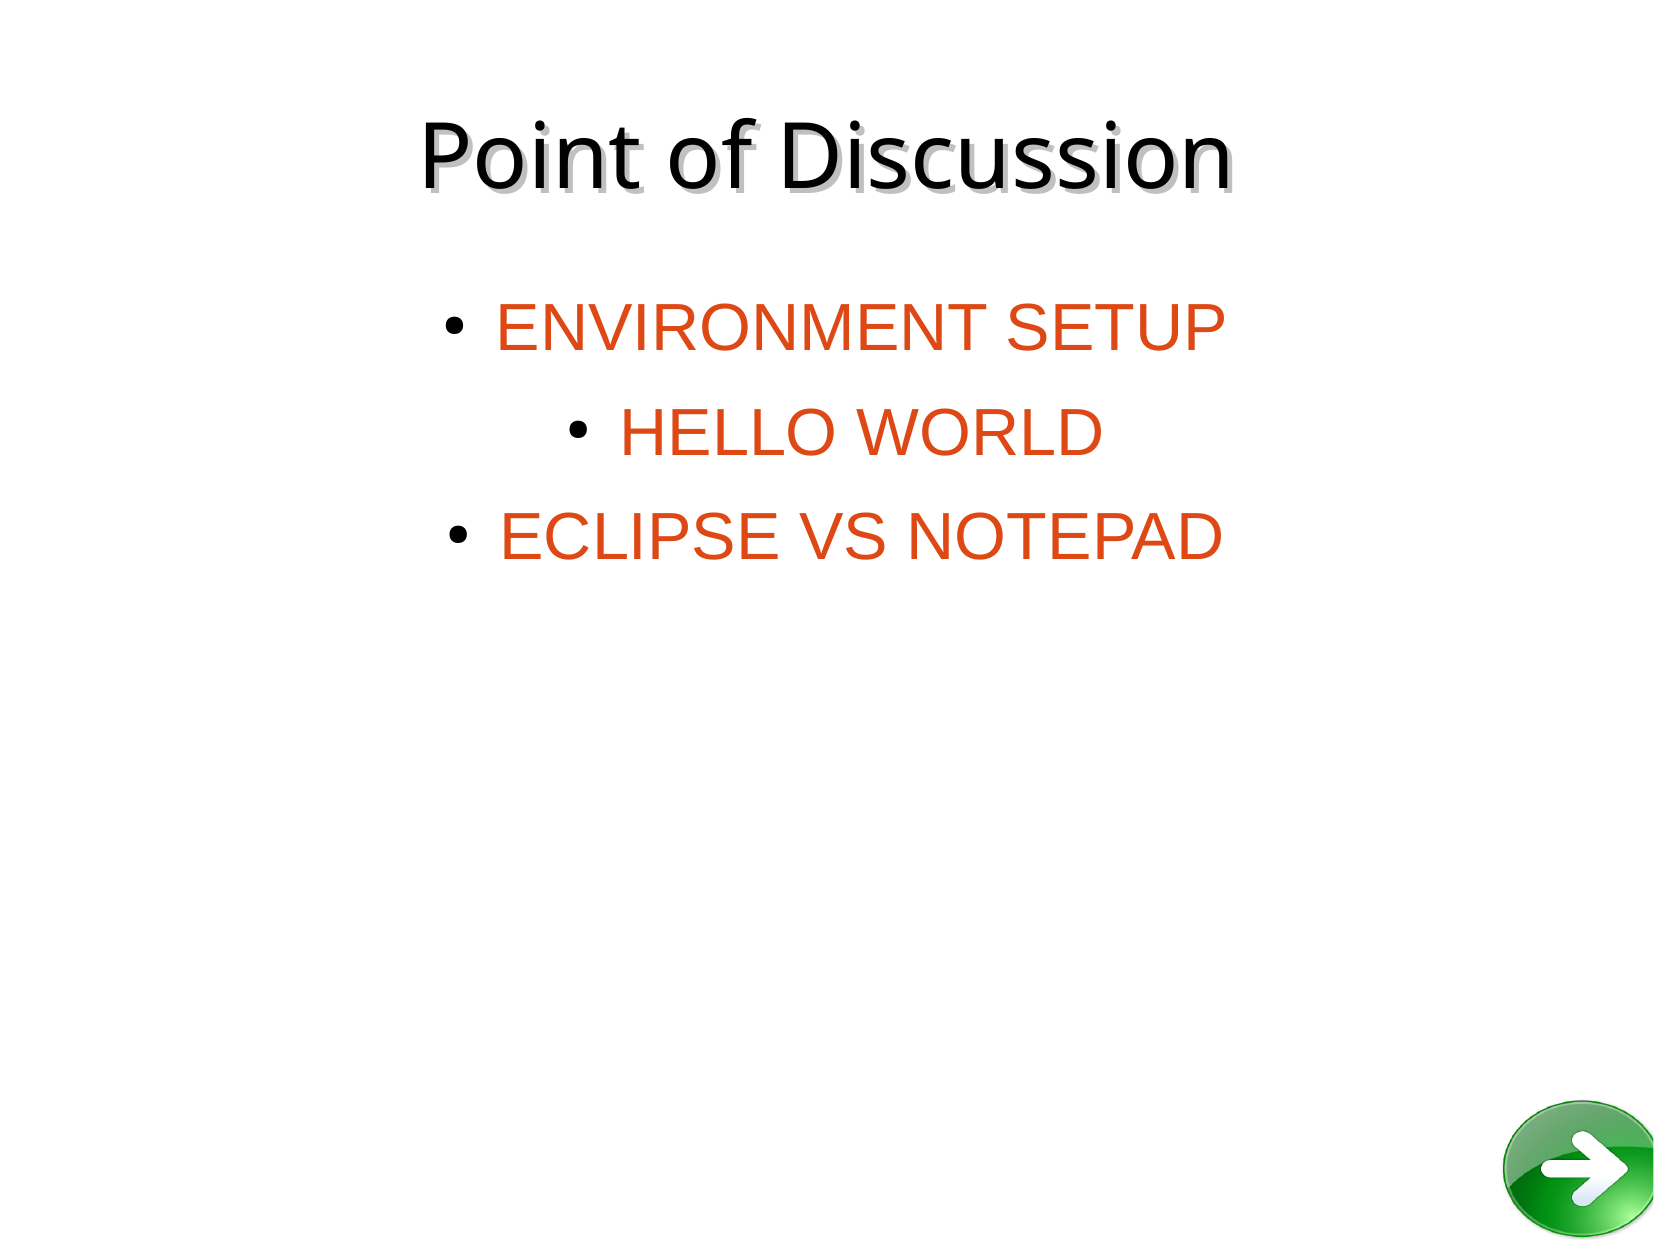

# Point of Discussion
ENVIRONMENT SETUP
HELLO WORLD
ECLIPSE VS NOTEPAD